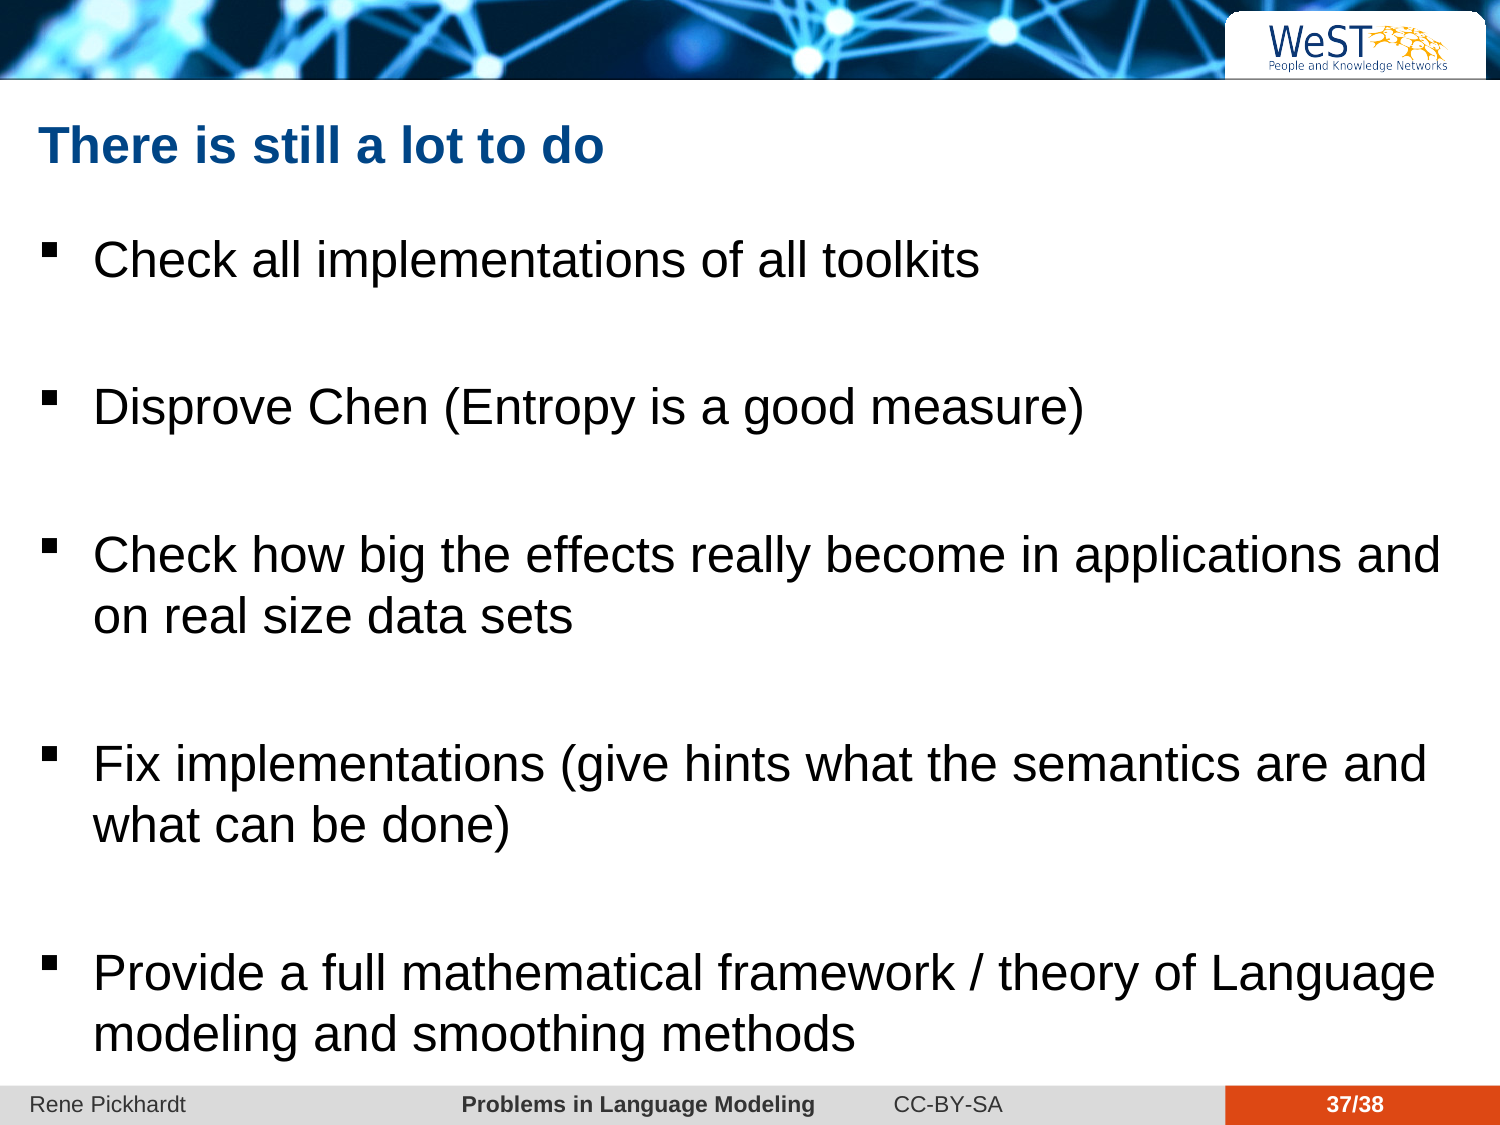

# There is still a lot to do
Check all implementations of all toolkits
Disprove Chen (Entropy is a good measure)
Check how big the effects really become in applications and on real size data sets
Fix implementations (give hints what the semantics are and what can be done)
Provide a full mathematical framework / theory of Language modeling and smoothing methods